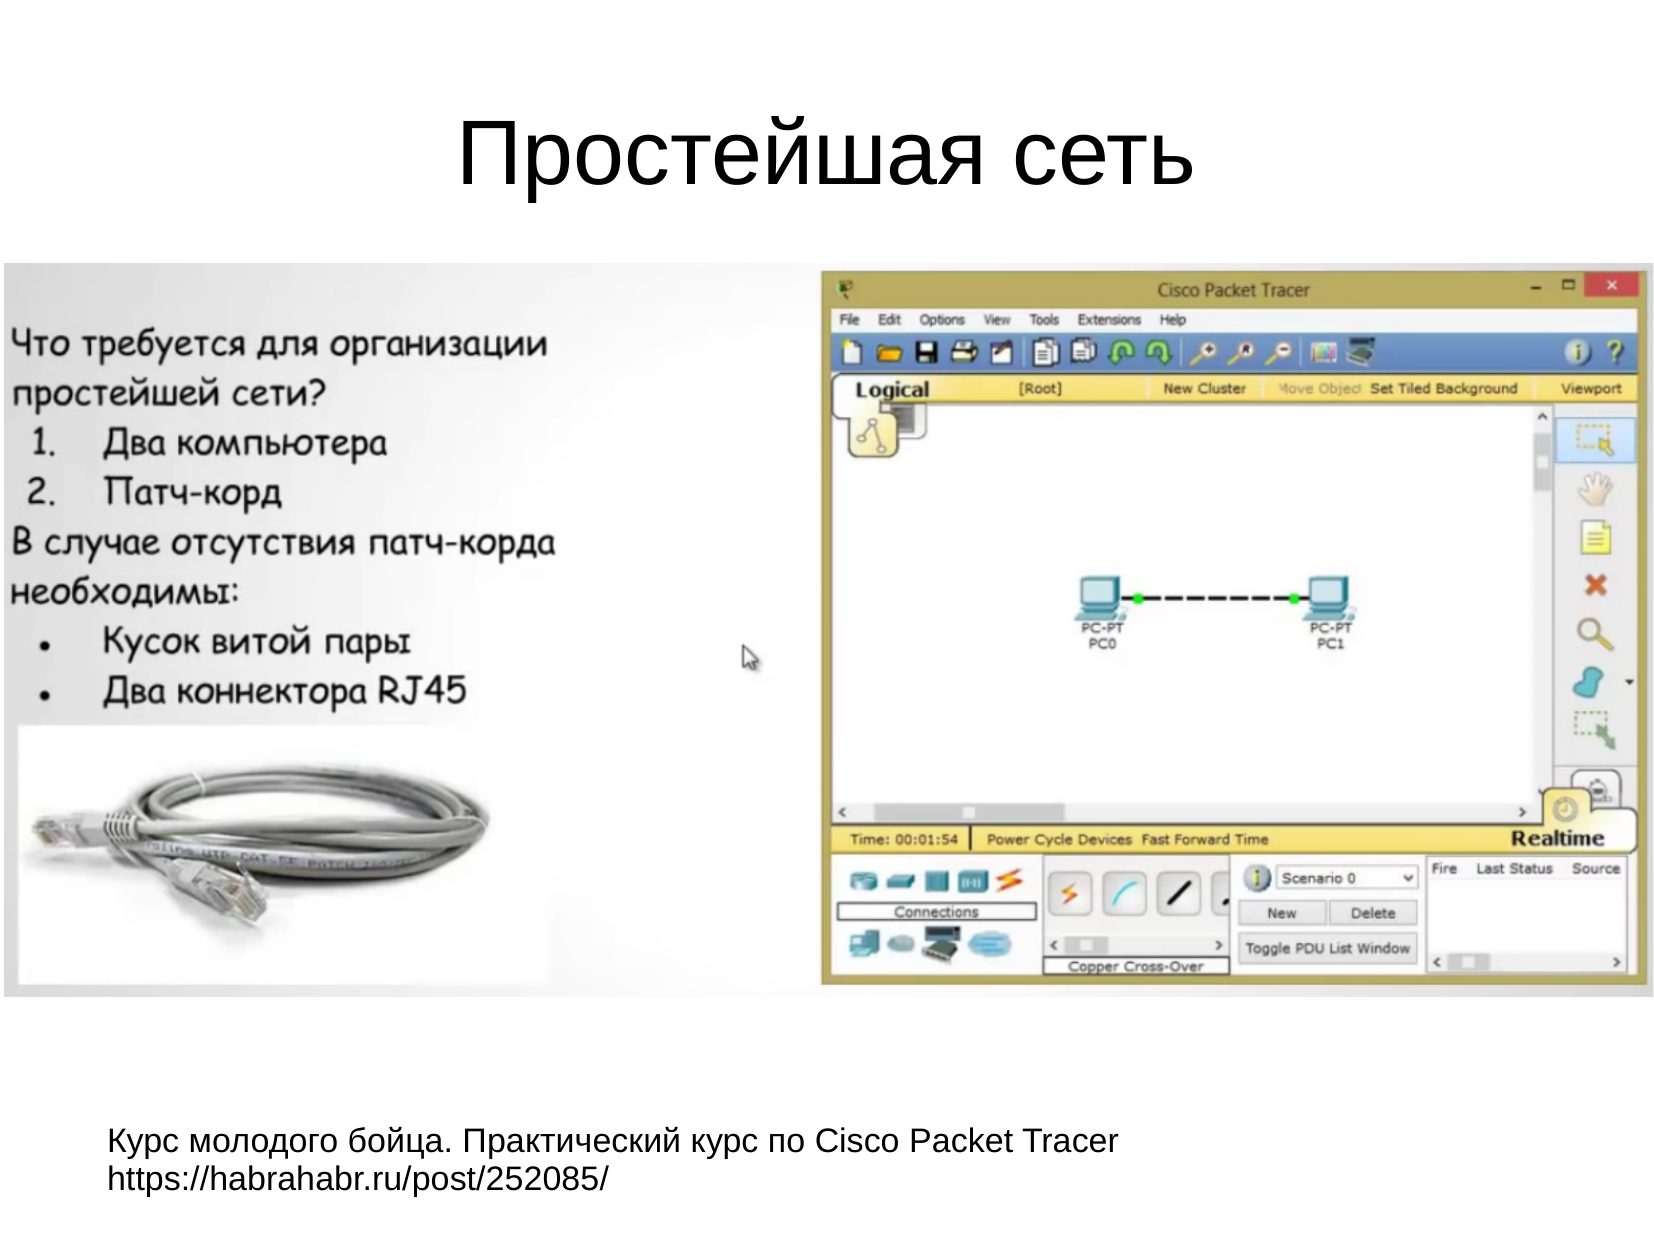

# Простейшая сеть
Курс молодого бойца. Практический курс по Cisco Packet Tracer https://habrahabr.ru/post/252085/